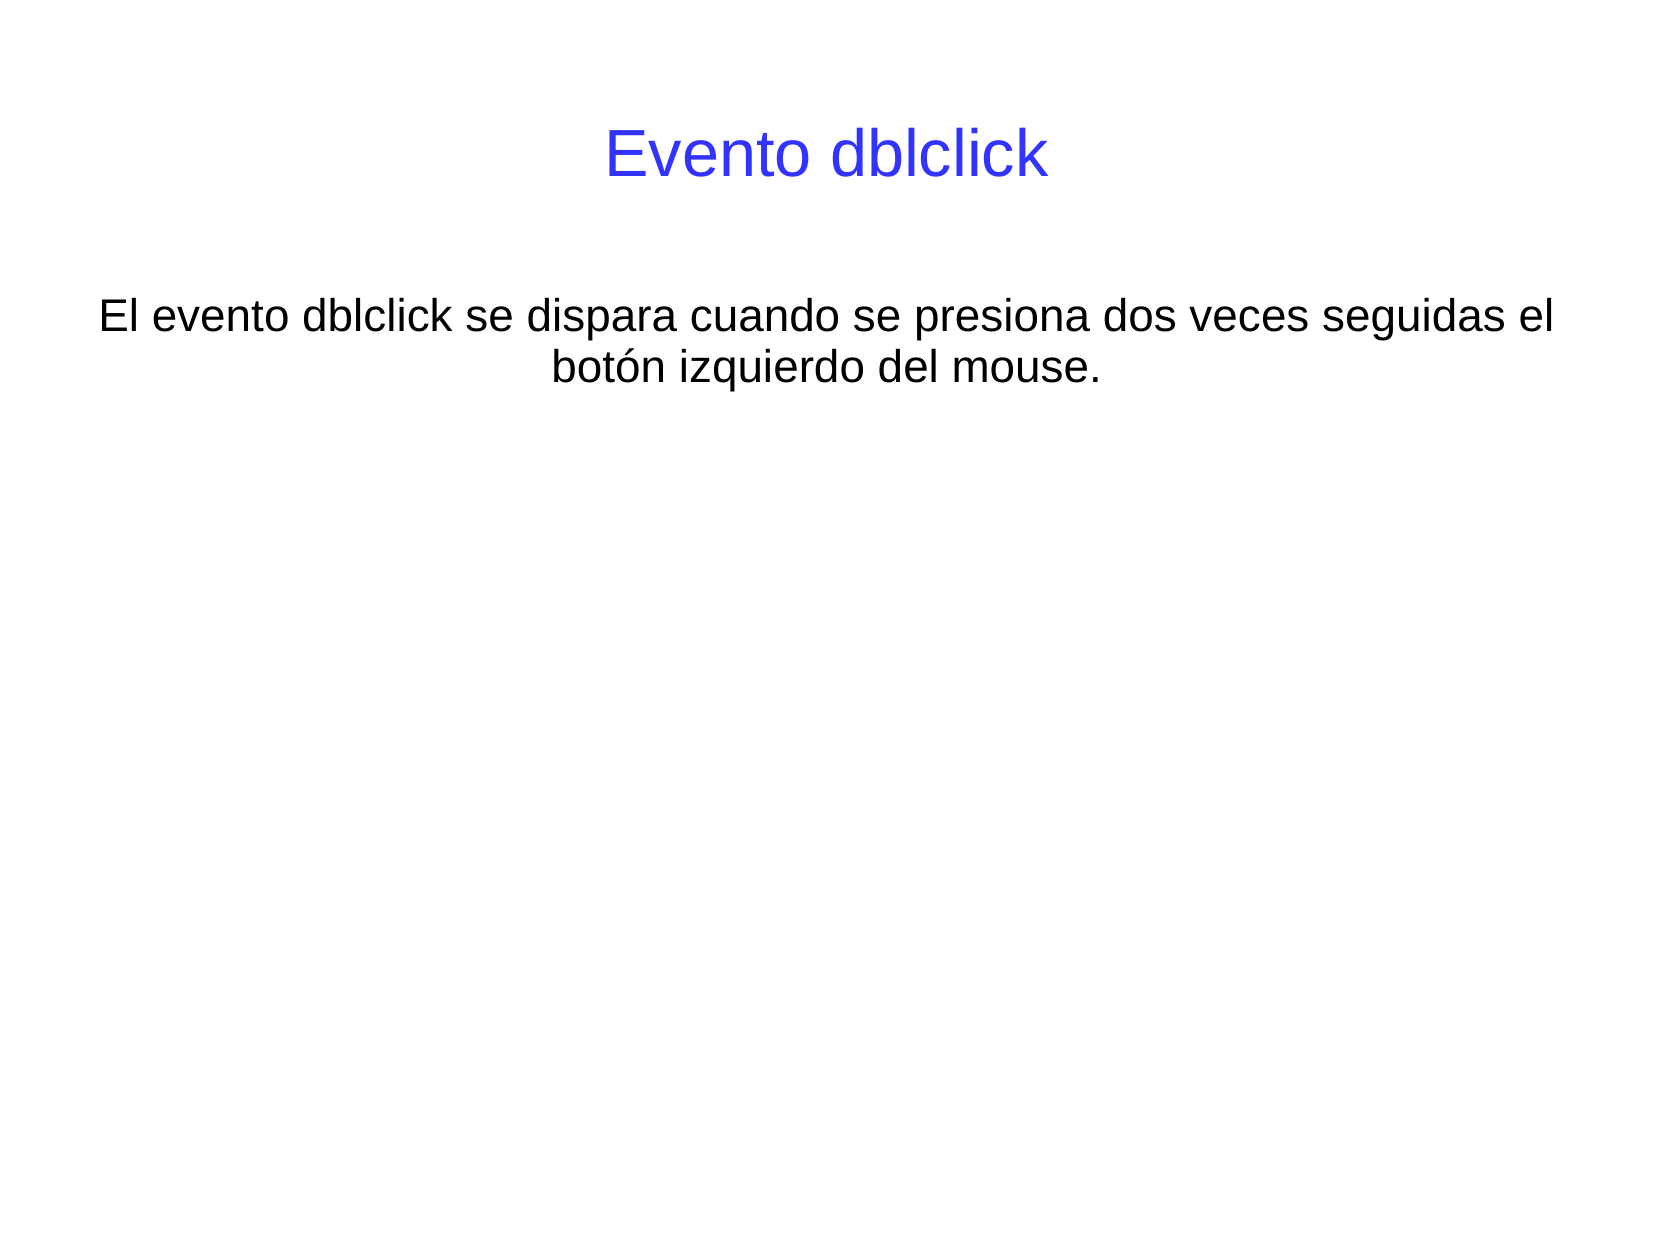

# Evento dblclick
El evento dblclick se dispara cuando se presiona dos veces seguidas el botón izquierdo del mouse.